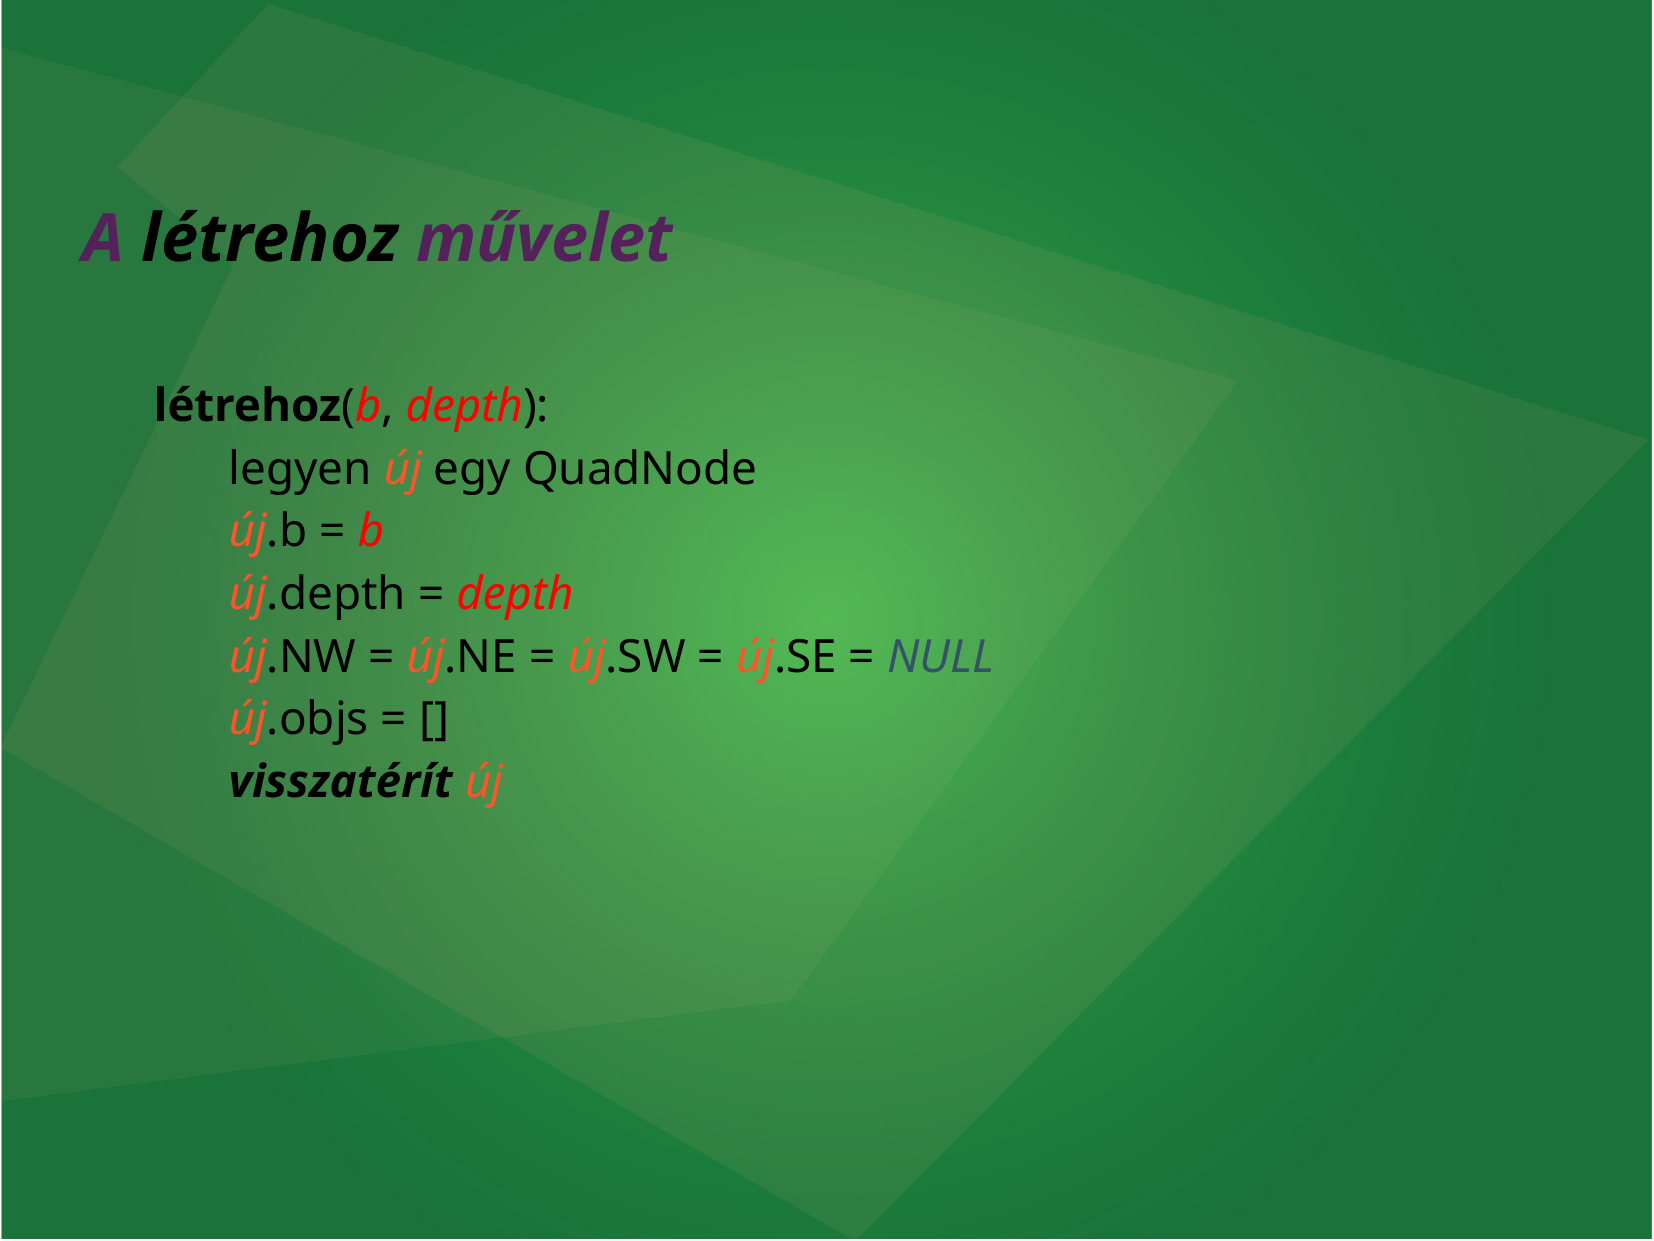

# A létrehoz művelet
létrehoz(b, depth):
	legyen új egy QuadNode
	új.b = b
	új.depth = depth
	új.NW = új.NE = új.SW = új.SE = NULL
	új.objs = []
	visszatérít új